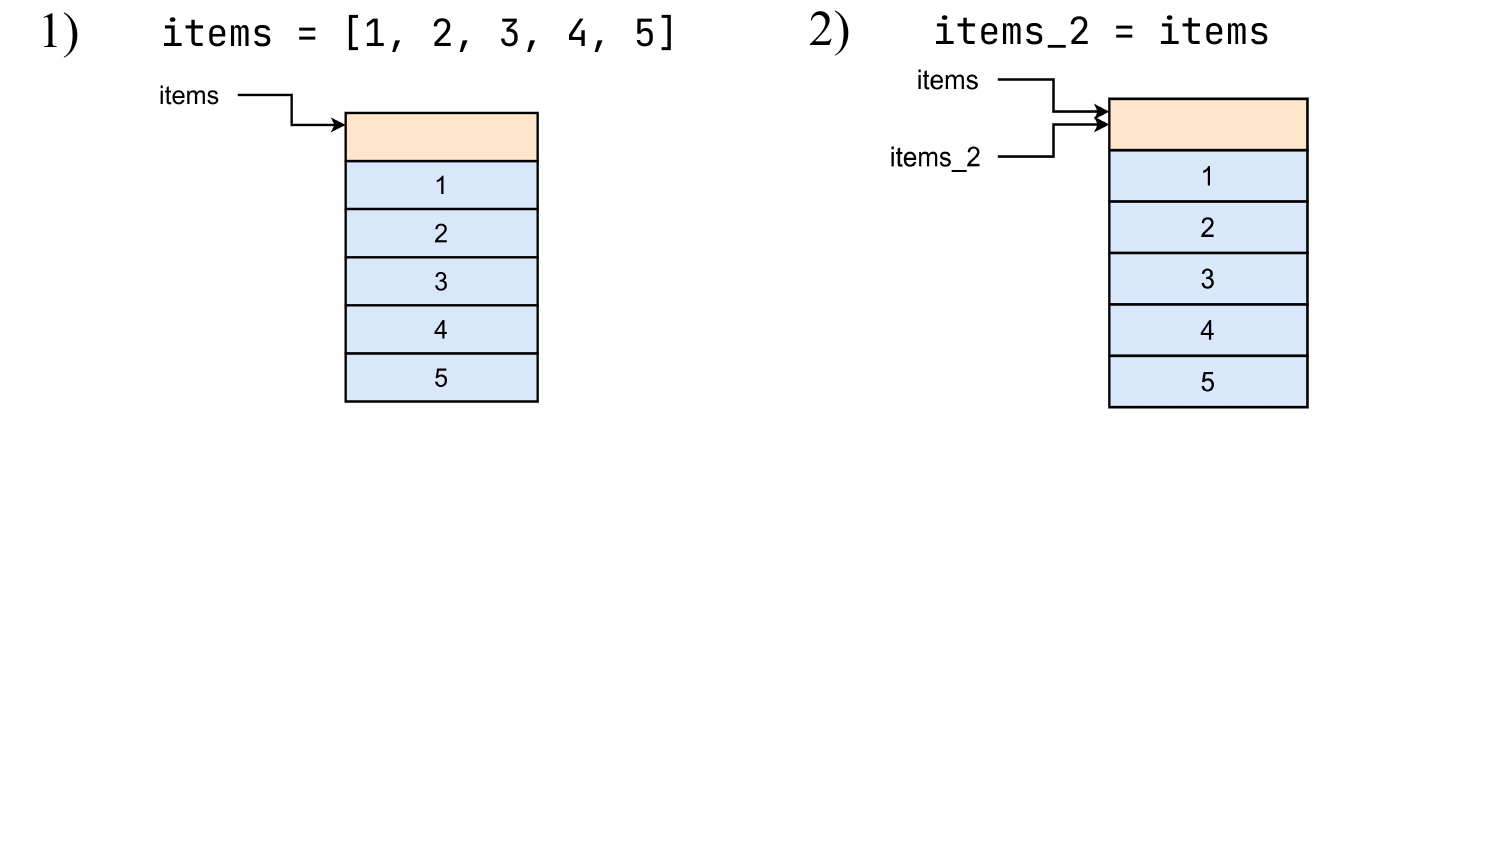

items_2 = items
2)
1)
items = [1, 2, 3, 4, 5]